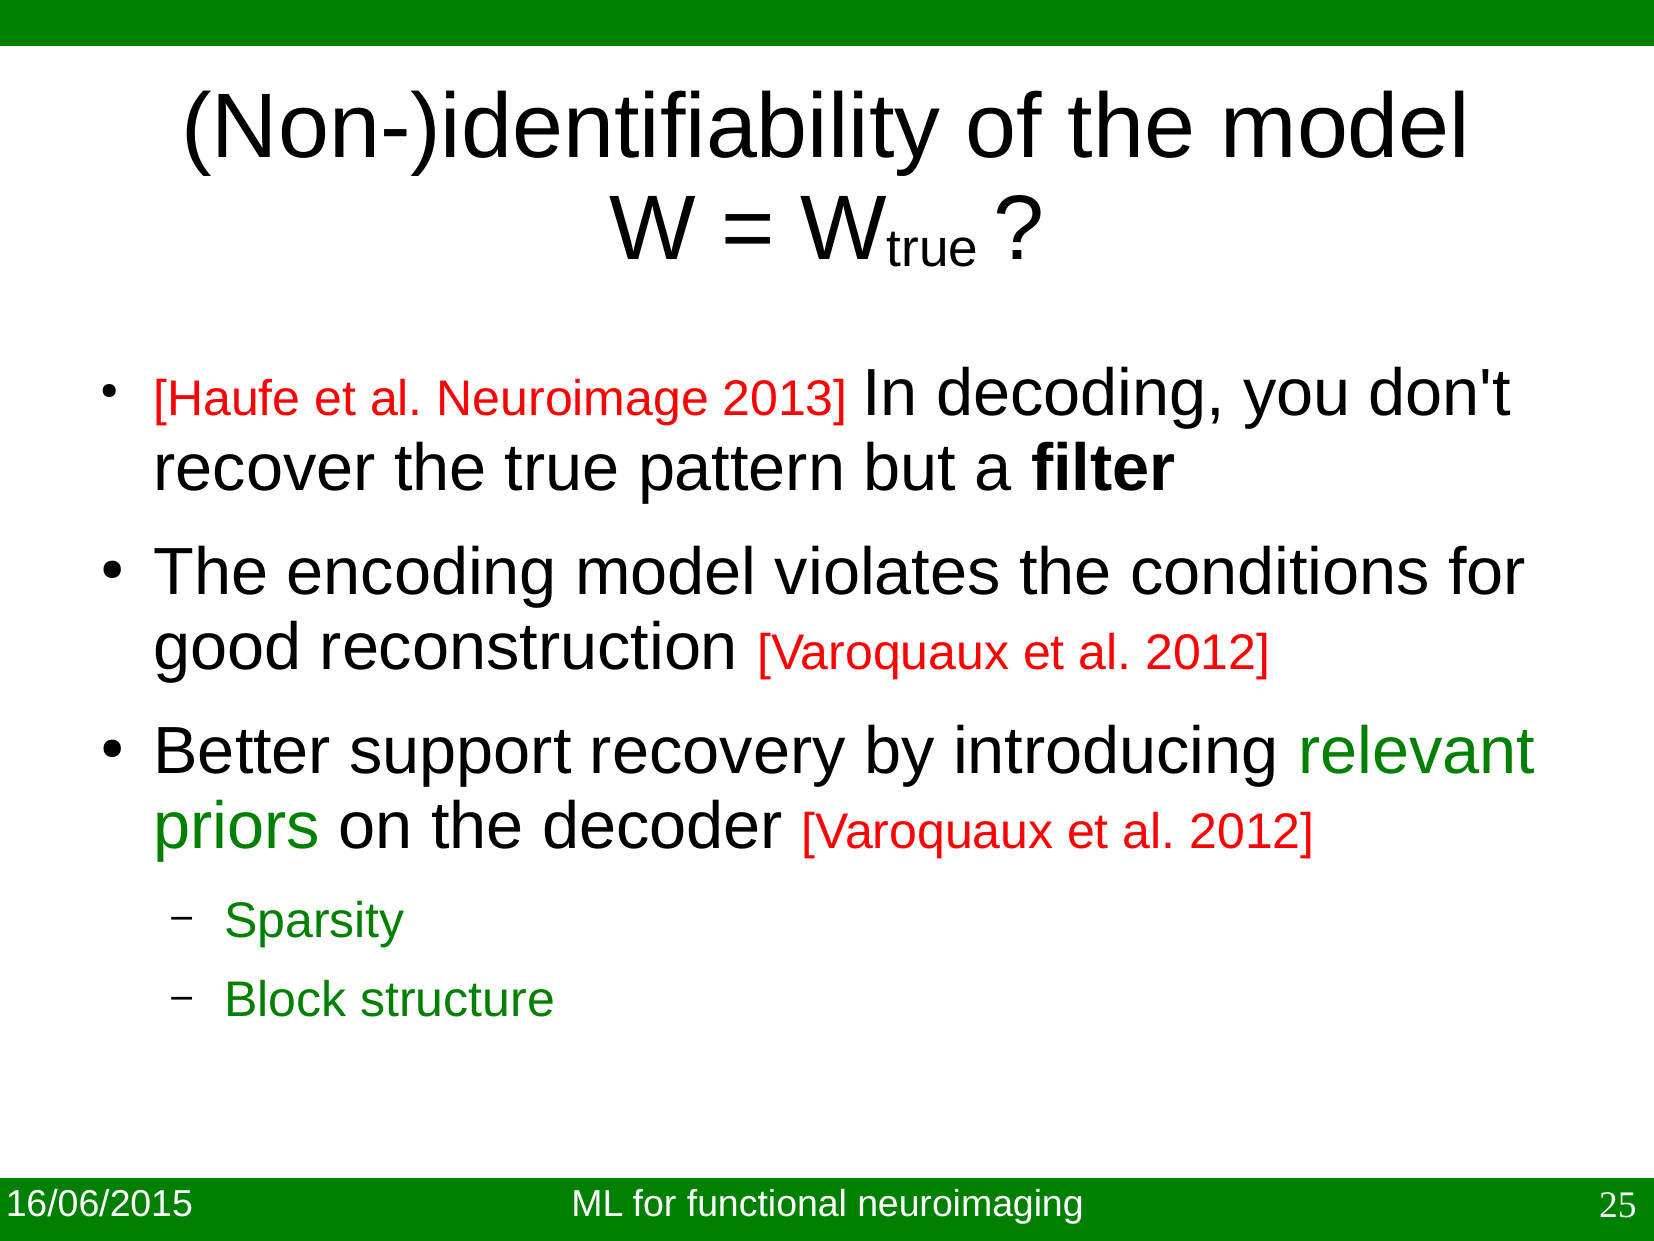

# (Non-)identifiability of the model W = Wtrue ?
[Haufe et al. Neuroimage 2013] In decoding, you don't recover the true pattern but a filter
The encoding model violates the conditions for good reconstruction [Varoquaux et al. 2012]
Better support recovery by introducing relevant priors on the decoder [Varoquaux et al. 2012]
Sparsity
Block structure
25